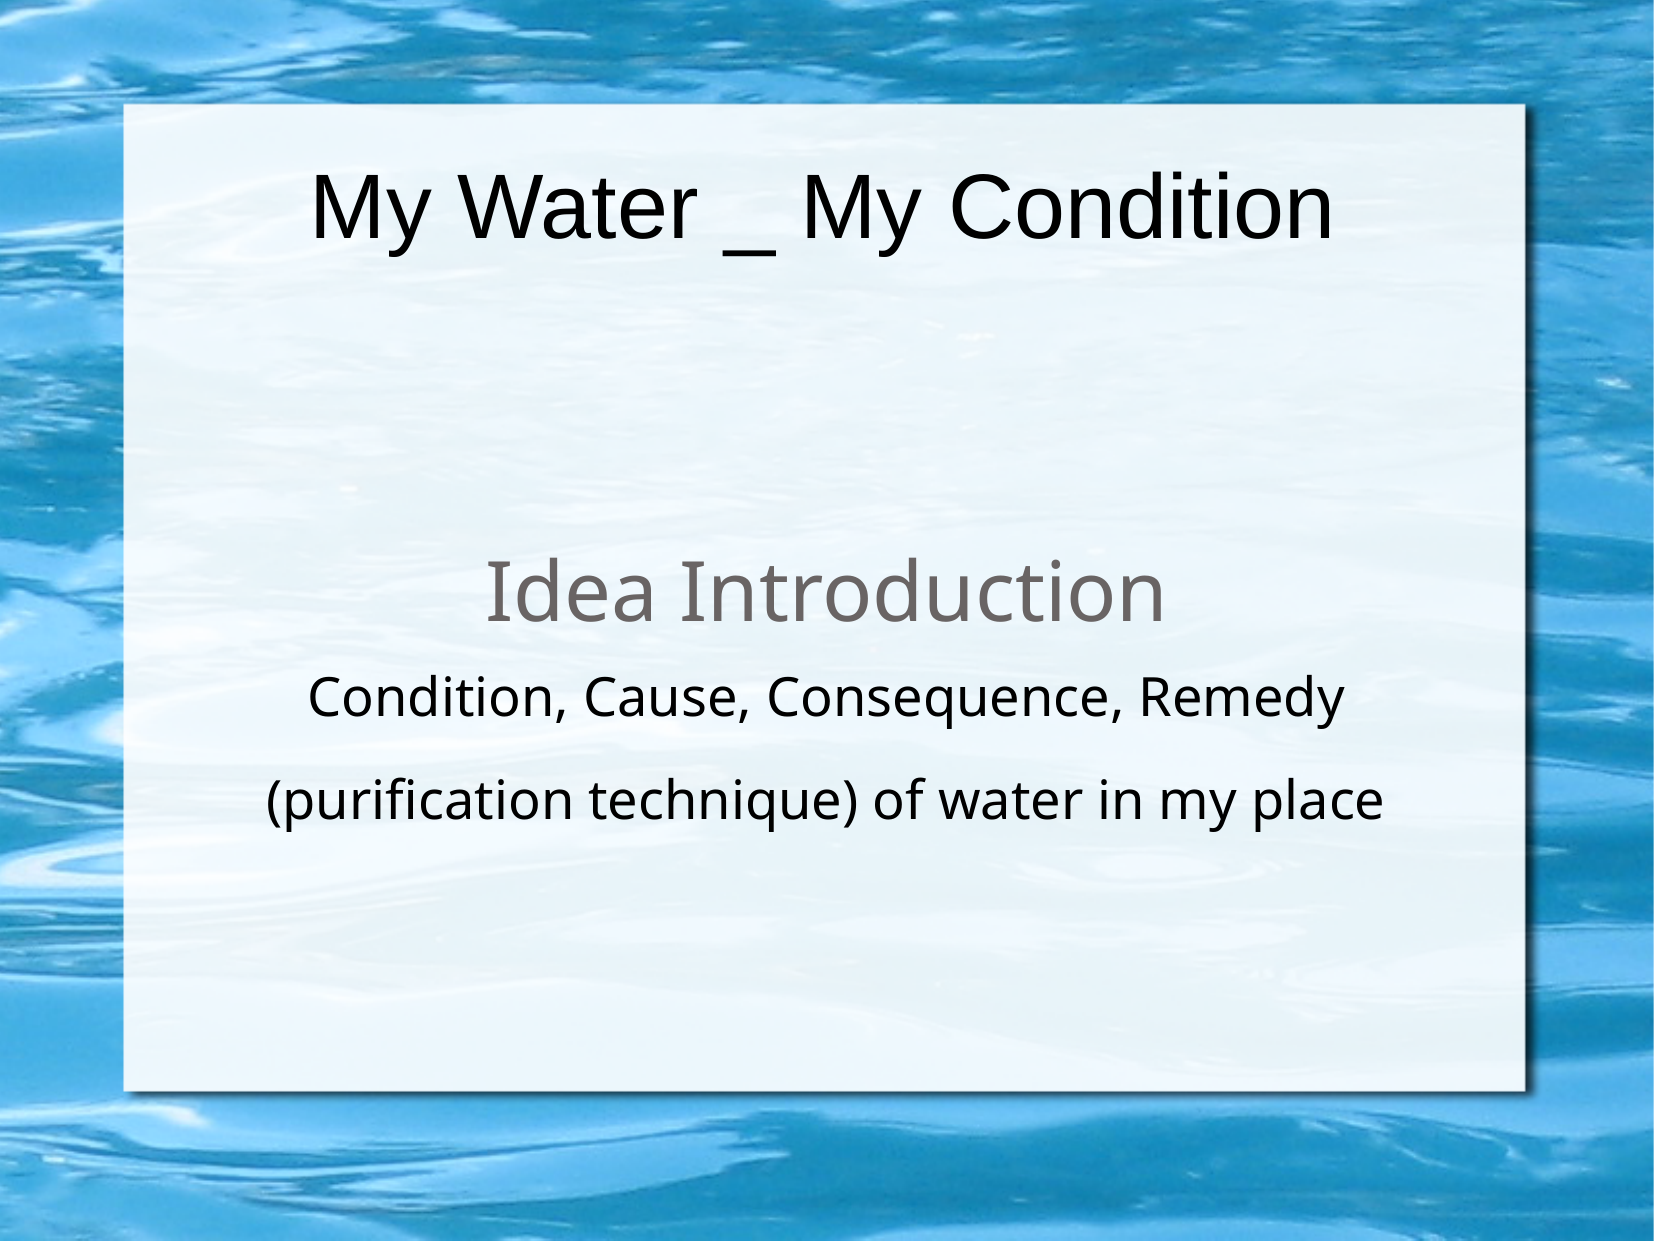

# My Water _ My Condition
Idea Introduction
Condition, Cause, Consequence, Remedy
(purification technique) of water in my place